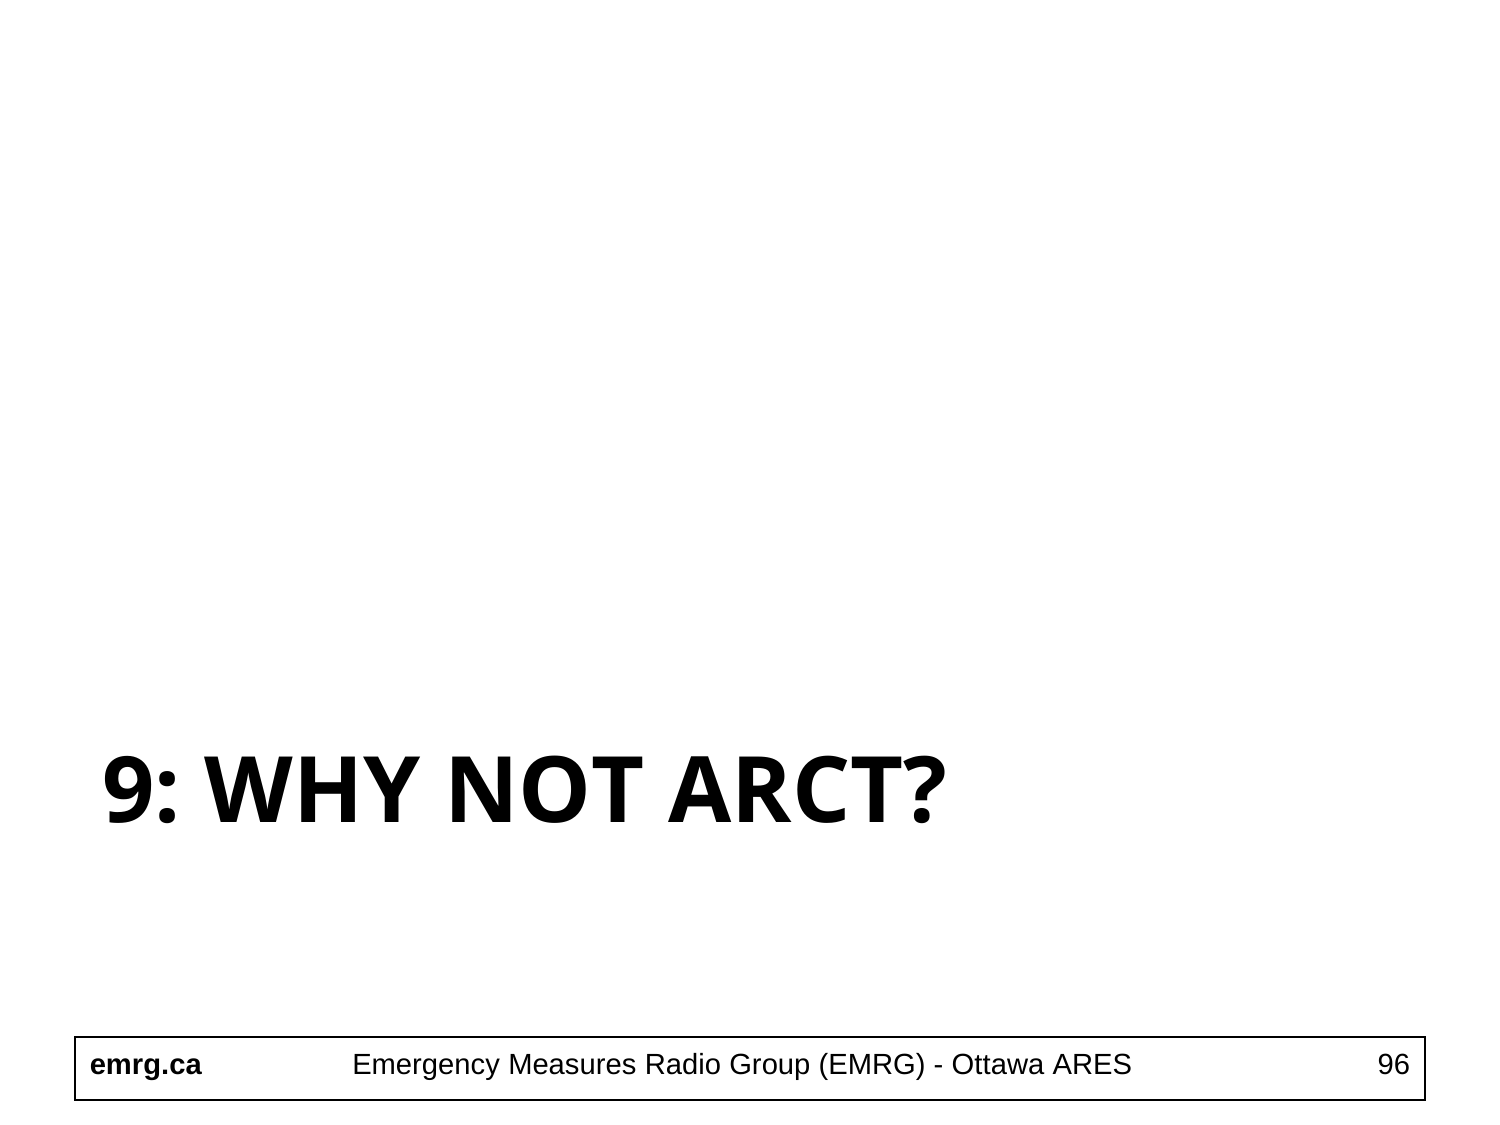

# 9: WHY NOT ARCT?
Emergency Measures Radio Group (EMRG) - Ottawa ARES